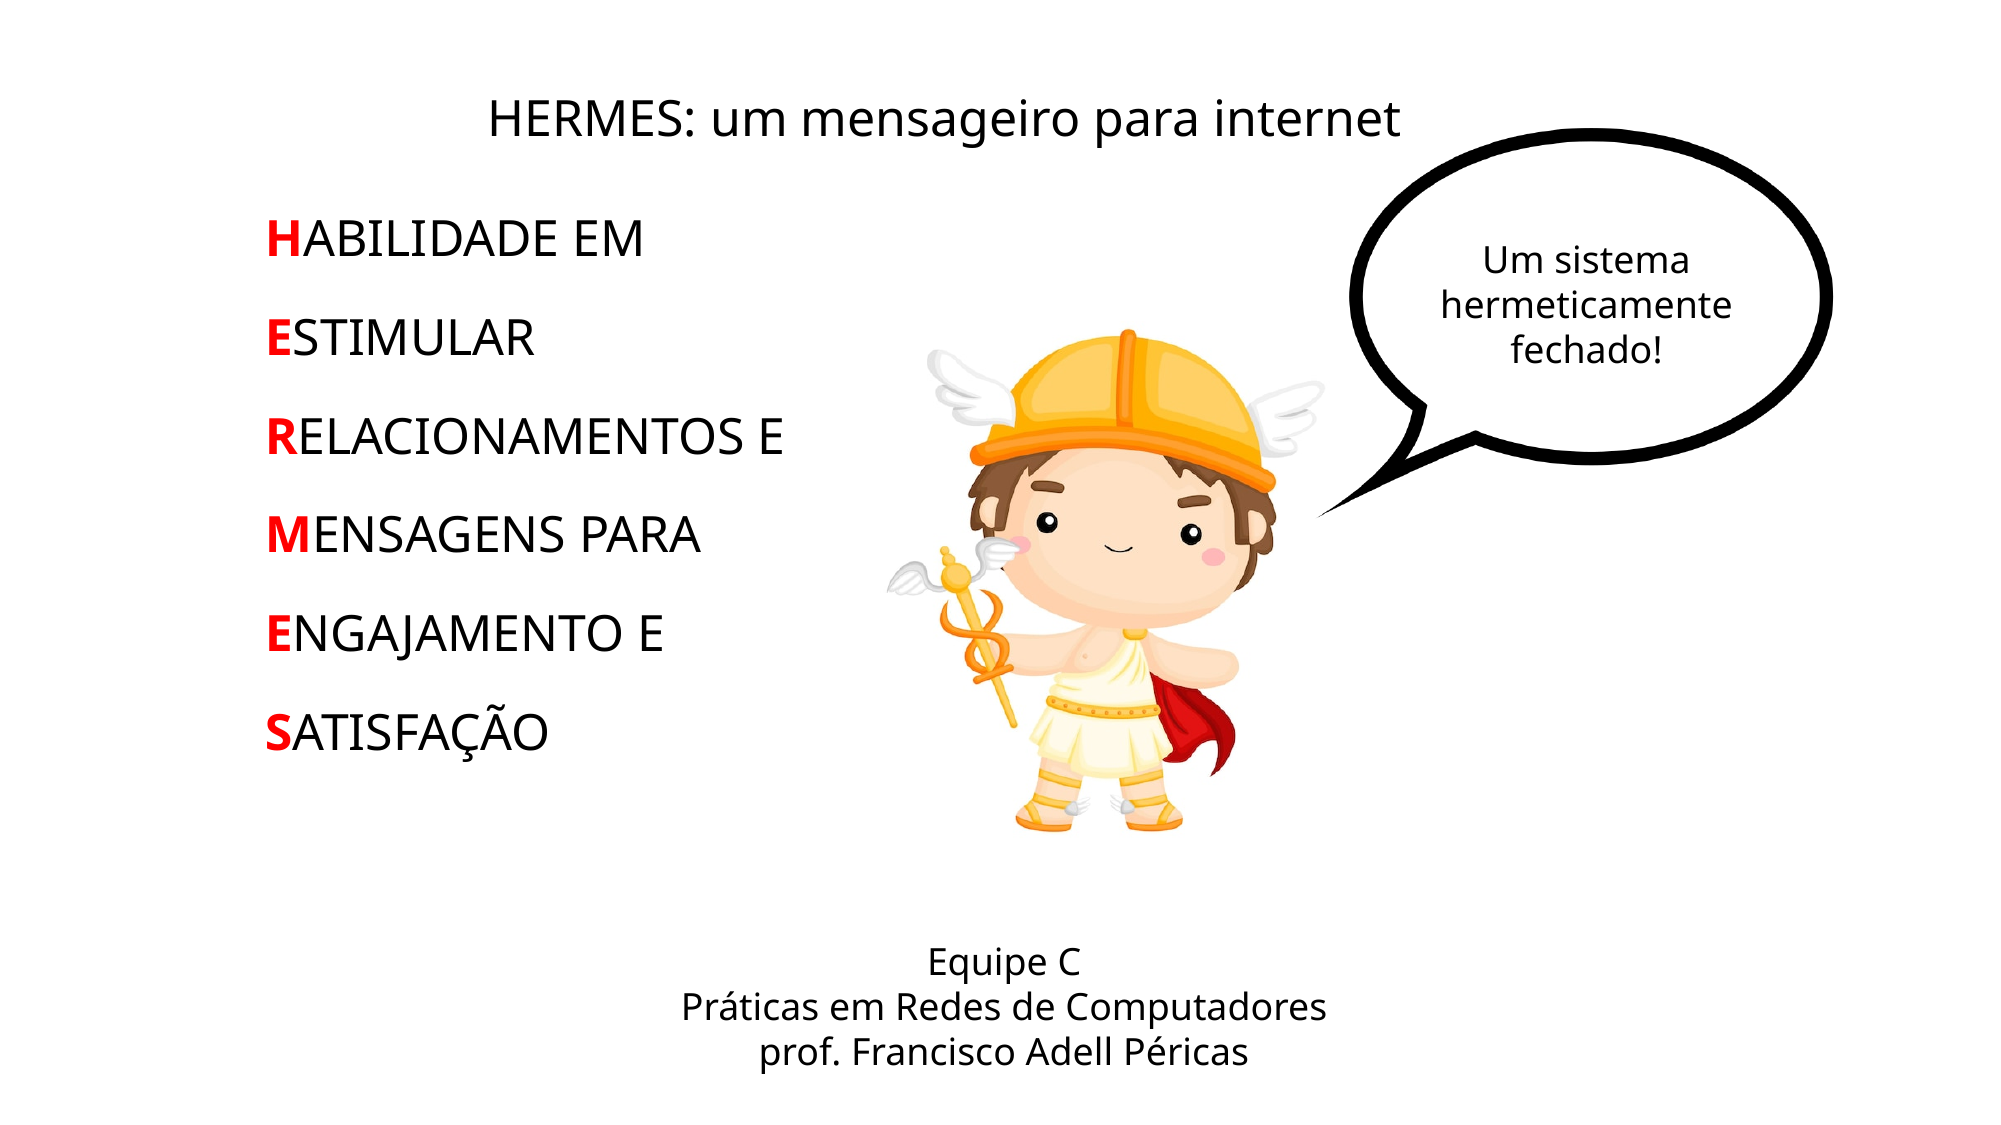

HERMES: um mensageiro para internet
# Habilidade em
Estimular
Relacionamentos e
Mensagens para
Engajamento e
Satisfação
Um sistema
hermeticamente
fechado!
Equipe C
Práticas em Redes de Computadores
prof. Francisco Adell Péricas